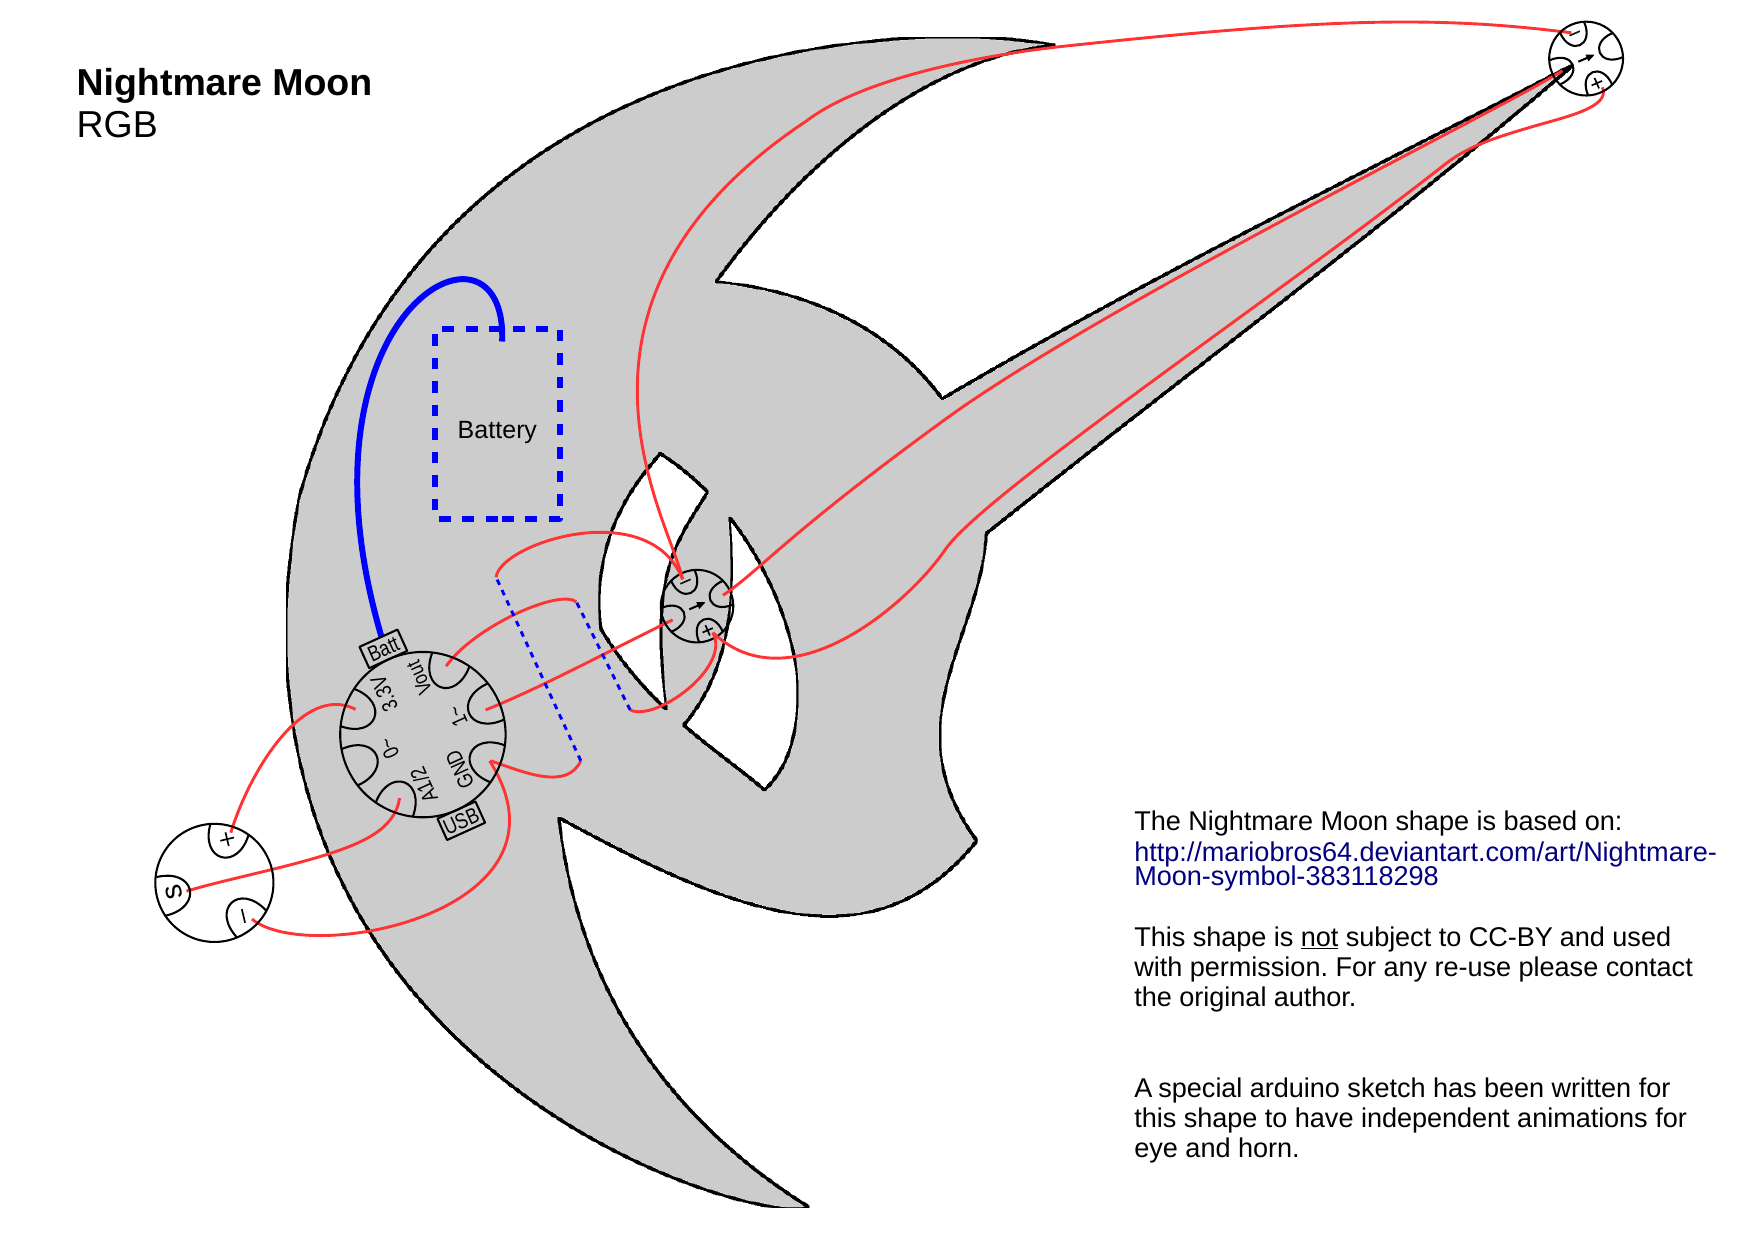

Nightmare Moon
RGB
Battery
Batt
Vout
3.3V
1~
0~
GND
A1/2
USB
The Nightmare Moon shape is based on:
http://mariobros64.deviantart.com/art/Nightmare-Moon-symbol-383118298
This shape is not subject to CC-BY and used with permission. For any re-use please contact the original author.
A special arduino sketch has been written for this shape to have independent animations for eye and horn.
s